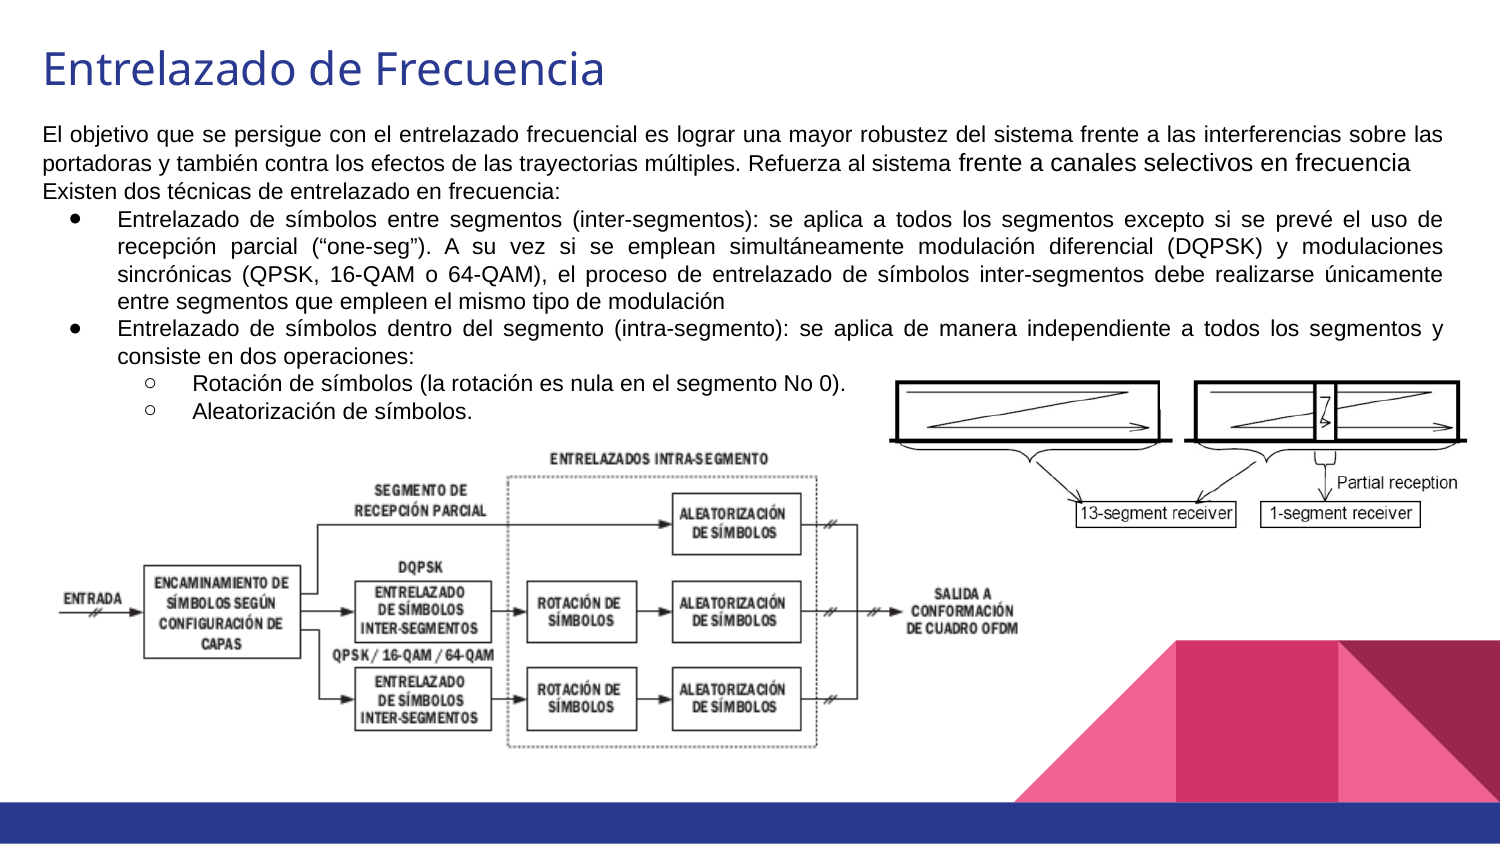

# Entrelazado de Frecuencia
El objetivo que se persigue con el entrelazado frecuencial es lograr una mayor robustez del sistema frente a las interferencias sobre las portadoras y también contra los efectos de las trayectorias múltiples. Refuerza al sistema frente a canales selectivos en frecuencia
Existen dos técnicas de entrelazado en frecuencia:
Entrelazado de símbolos entre segmentos (inter-segmentos): se aplica a todos los segmentos excepto si se prevé el uso de recepción parcial (“one-seg”). A su vez si se emplean simultáneamente modulación diferencial (DQPSK) y modulaciones sincrónicas (QPSK, 16-QAM o 64-QAM), el proceso de entrelazado de símbolos inter-segmentos debe realizarse únicamente entre segmentos que empleen el mismo tipo de modulación
Entrelazado de símbolos dentro del segmento (intra-segmento): se aplica de manera independiente a todos los segmentos y consiste en dos operaciones:
Rotación de símbolos (la rotación es nula en el segmento No 0).
Aleatorización de símbolos.